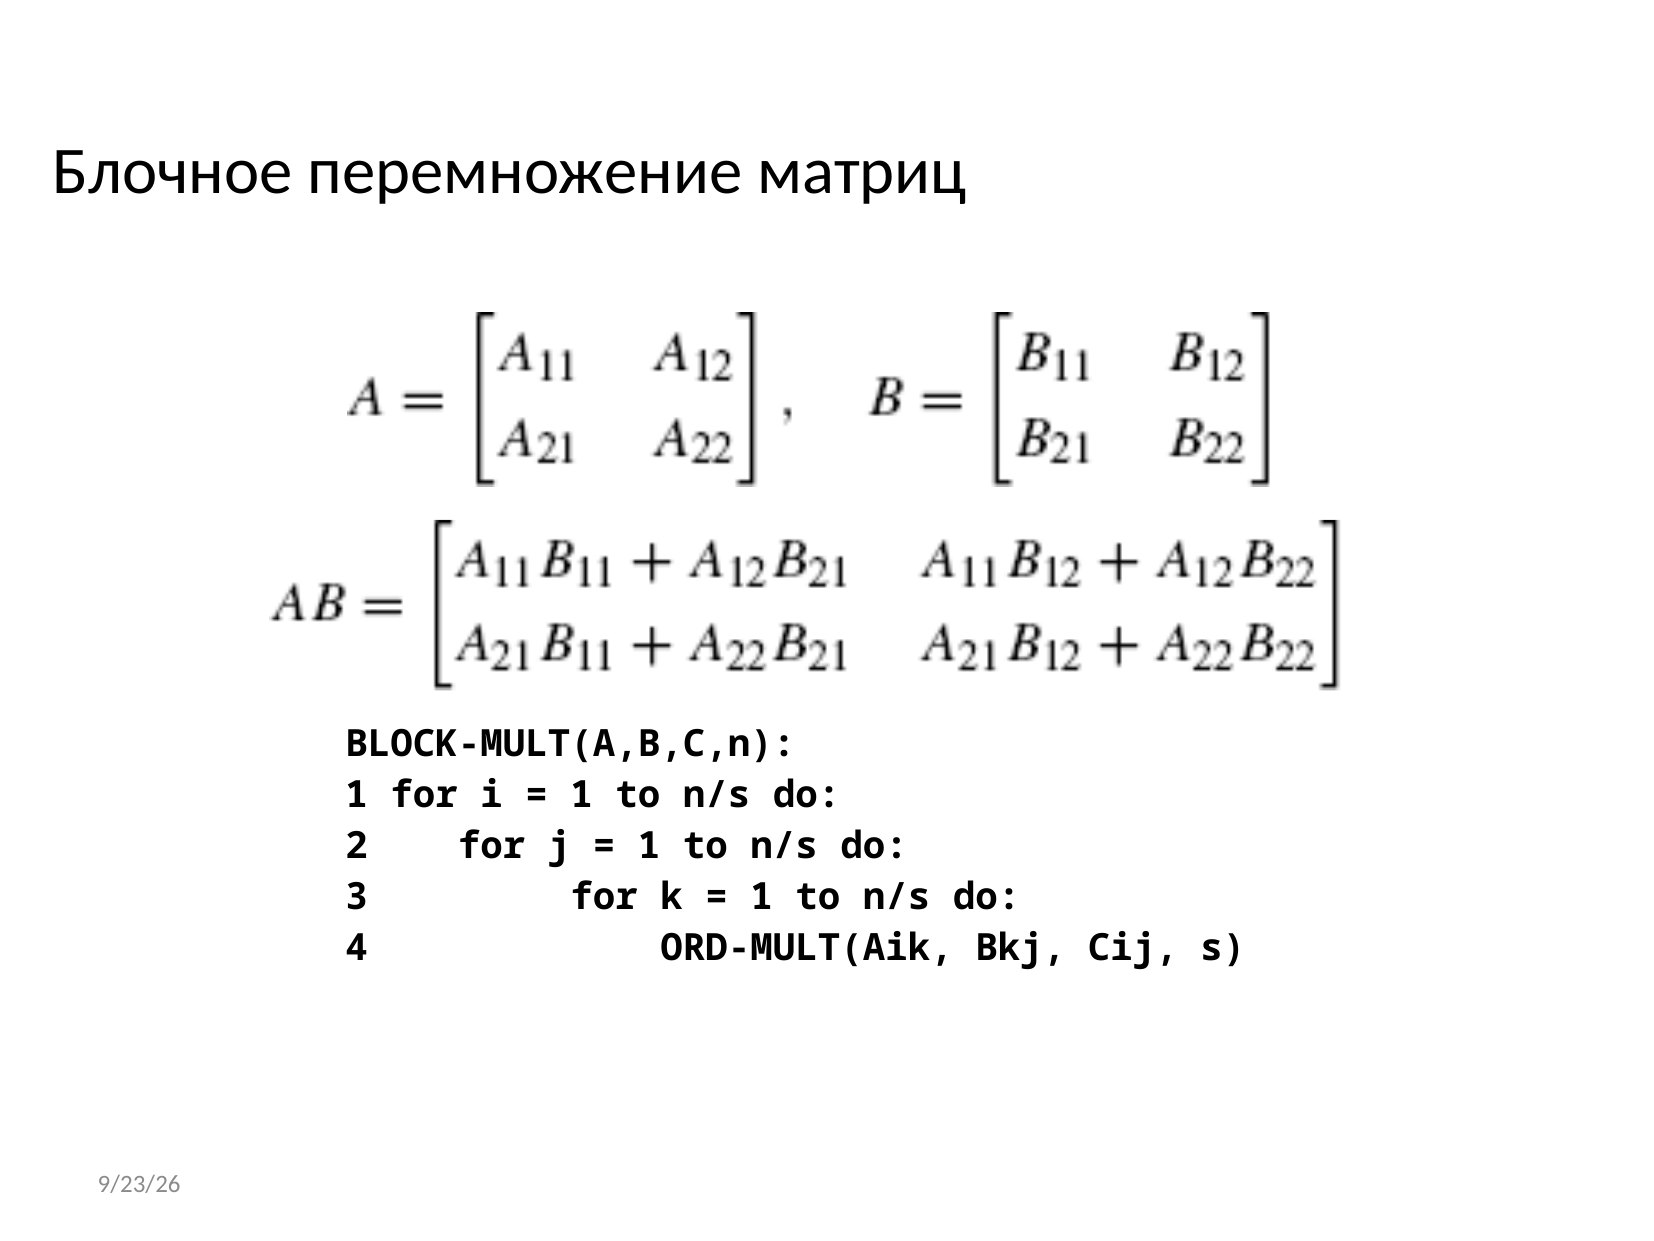

# Блочное перемножение матриц
BLOCK-MULT(A,B,C,n):
1 for i = 1 to n/s do:
2 for j = 1 to n/s do:
3 for k = 1 to n/s do:
4 ORD-MULT(Aik, Bkj, Cij, s)